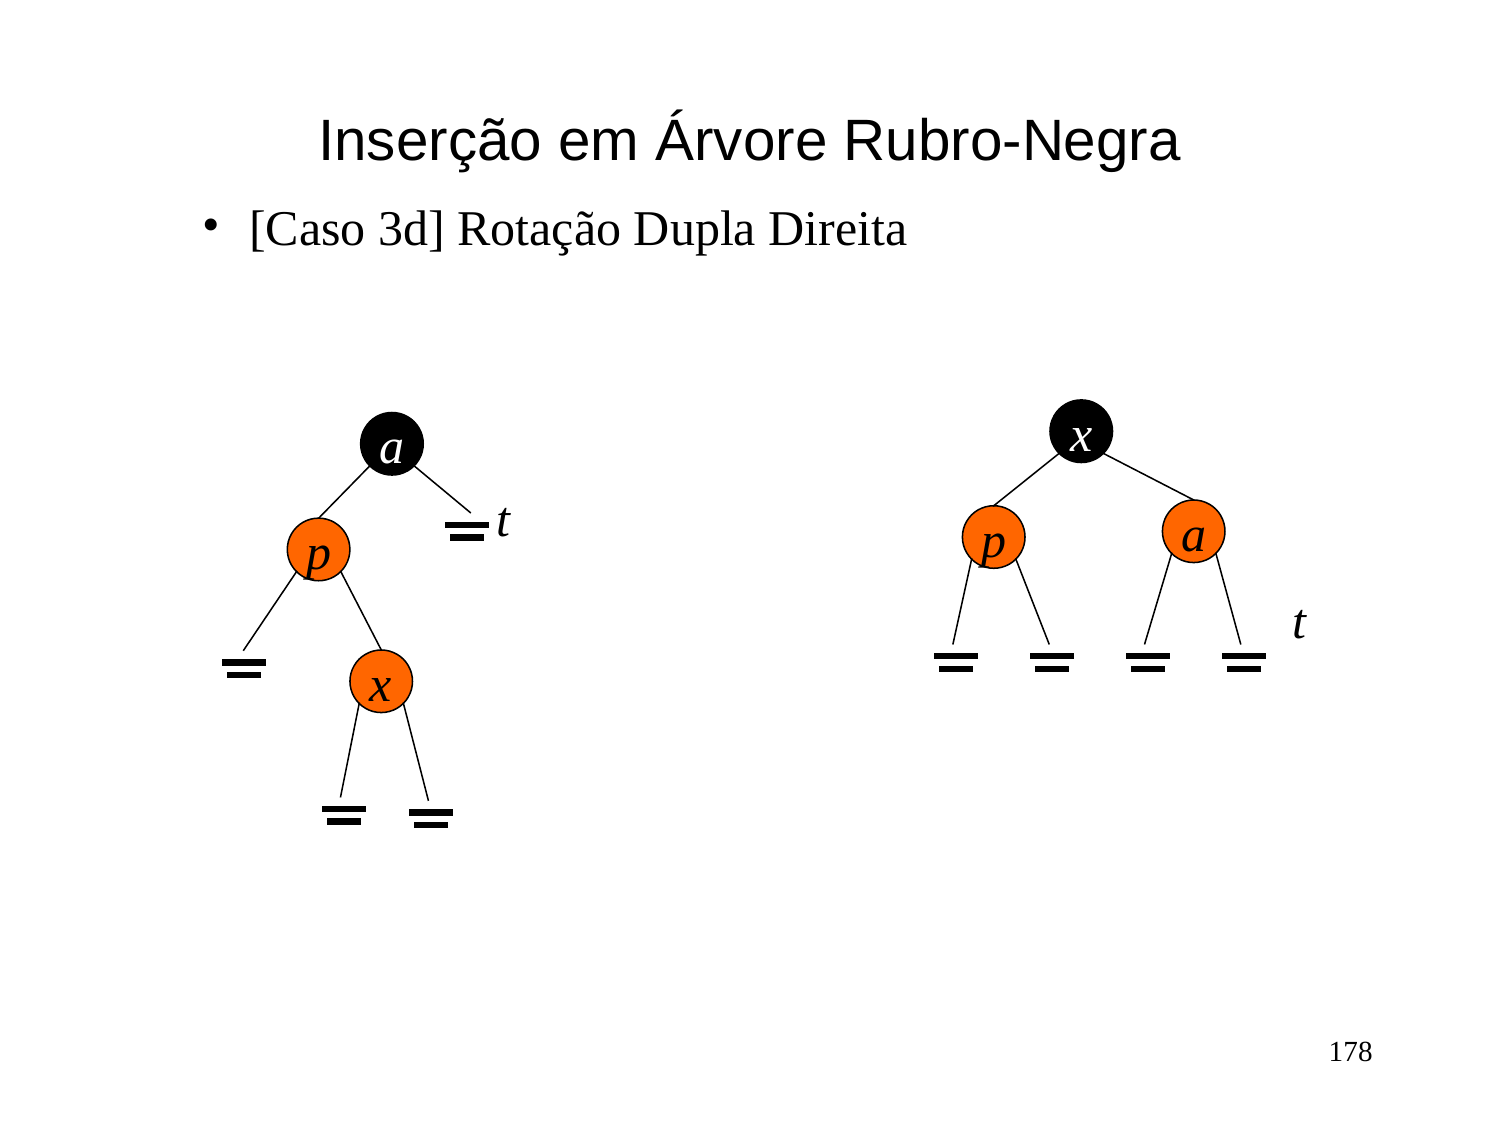

# Inserção em Árvore Rubro-Negra
[Caso 3d] Rotação Dupla Direita
x
a
t
p
x
a
p
t
178